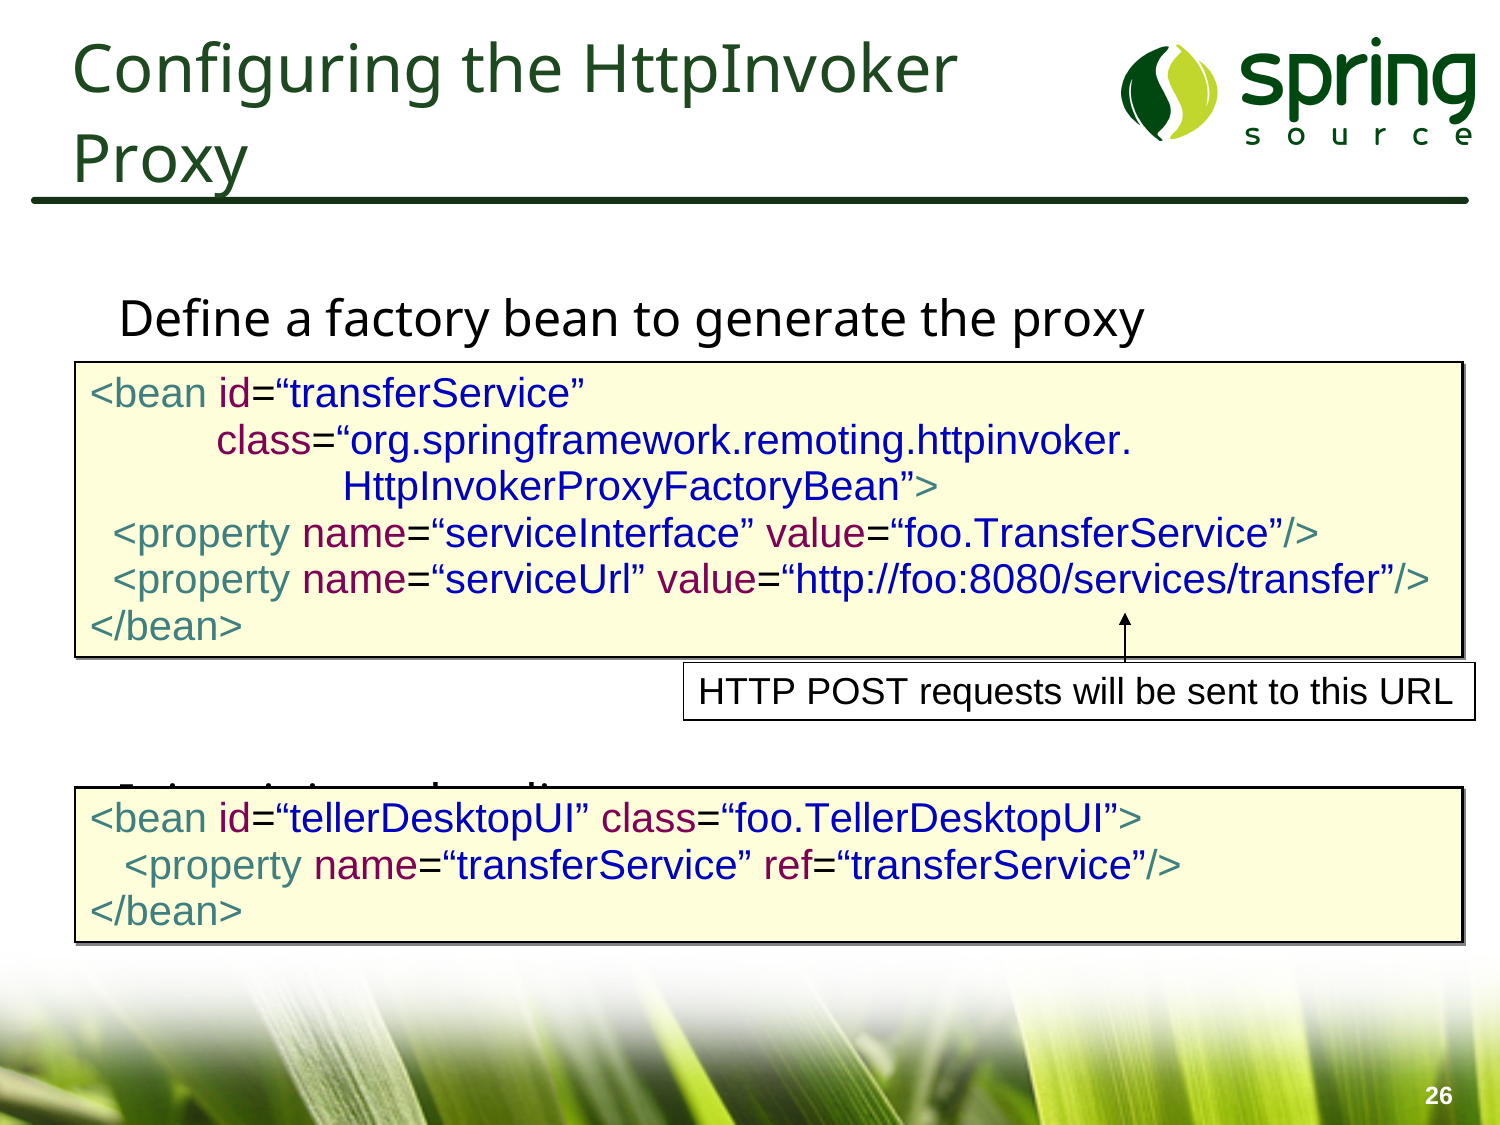

# Configuring the HttpInvoker Proxy
Define a factory bean to generate the proxy
Inject it into the client
<bean id=“transferService”
 class=“org.springframework.remoting.httpinvoker.
 HttpInvokerProxyFactoryBean”>
 <property name=“serviceInterface” value=“foo.TransferService”/>
 <property name=“serviceUrl” value=“http://foo:8080/services/transfer”/>
</bean>
HTTP POST requests will be sent to this URL
<bean id=“tellerDesktopUI” class=“foo.TellerDesktopUI”>
 <property name=“transferService” ref=“transferService”/>
</bean>